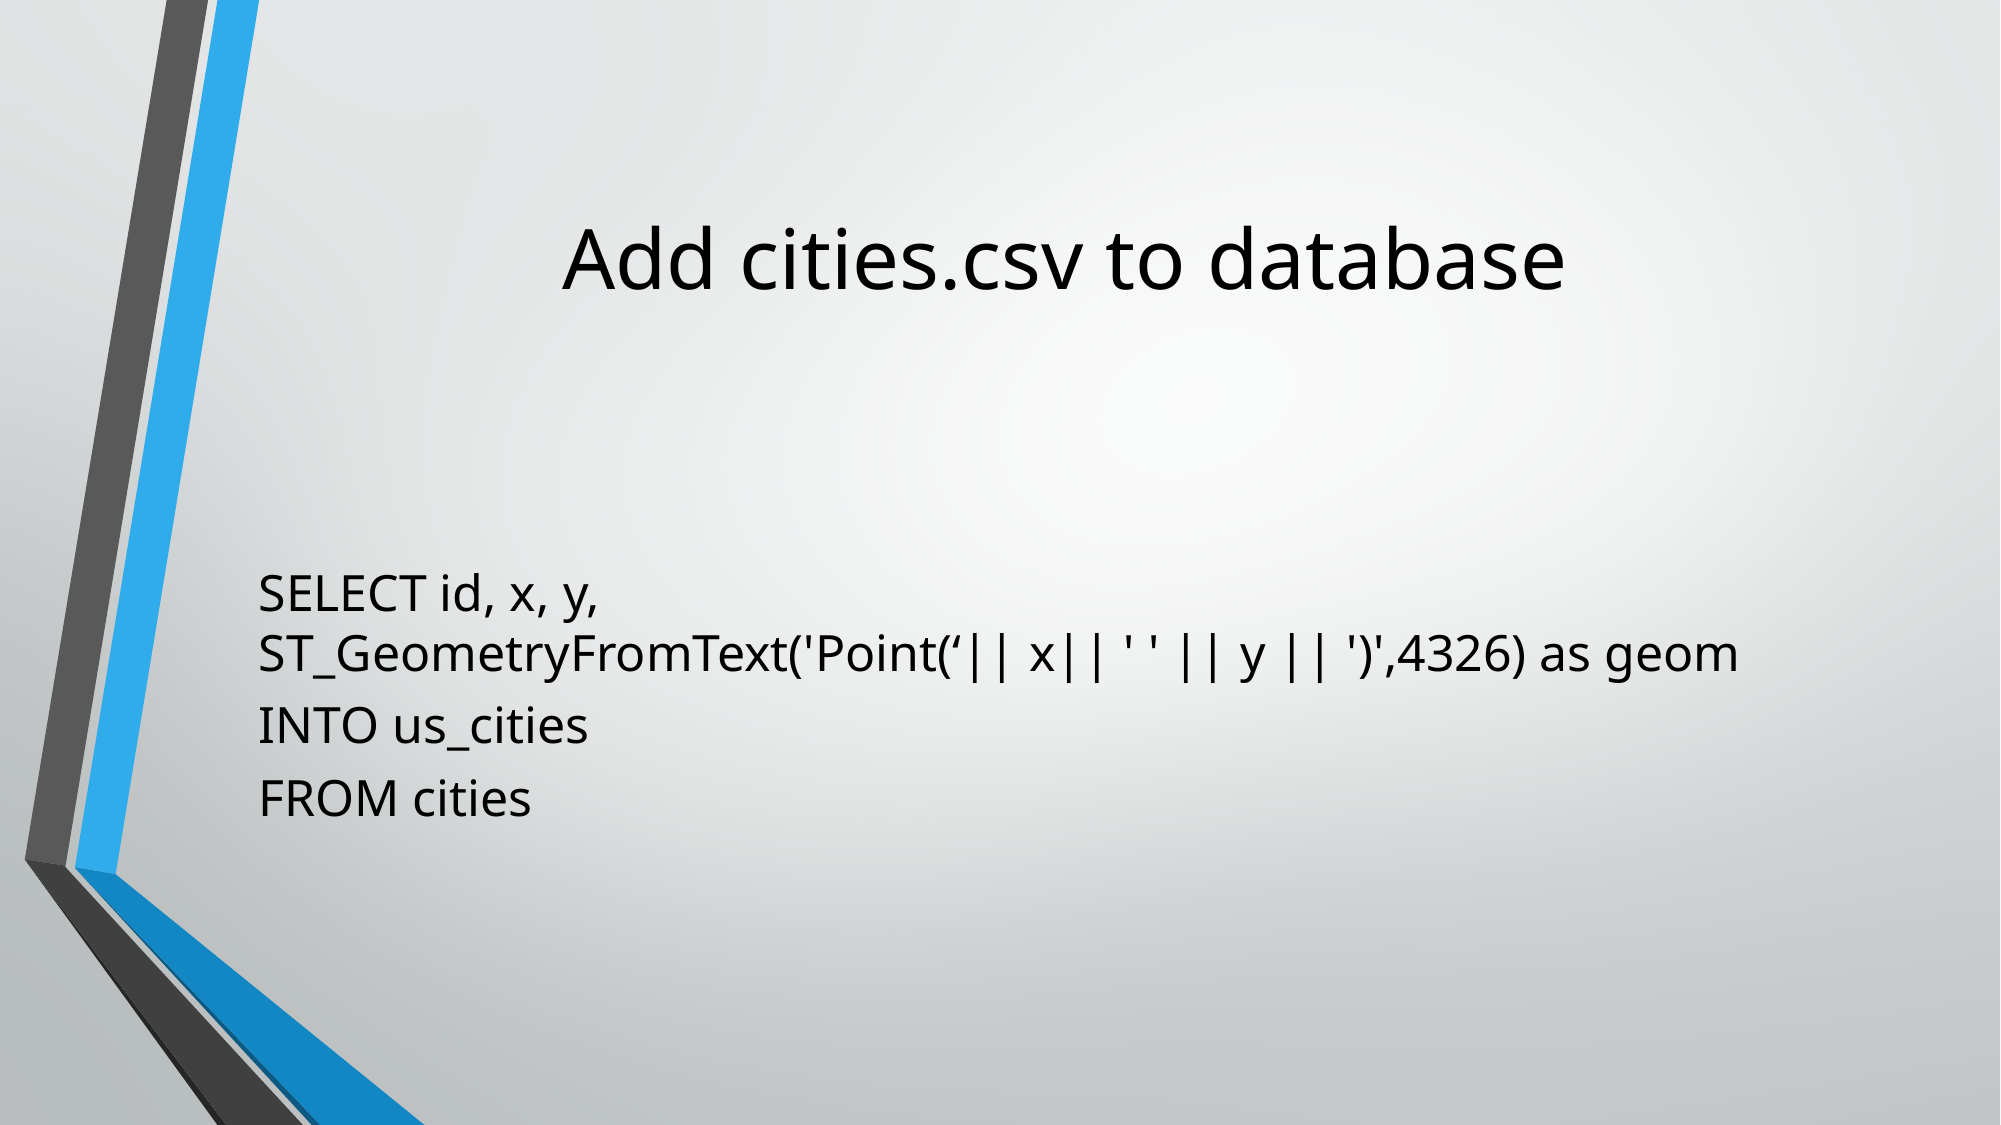

# Add cities.csv to database
SELECT id, x, y,
ST_GeometryFromText('Point(‘|| x|| ' ' || y || ')',4326) as geom
INTO us_cities
FROM cities